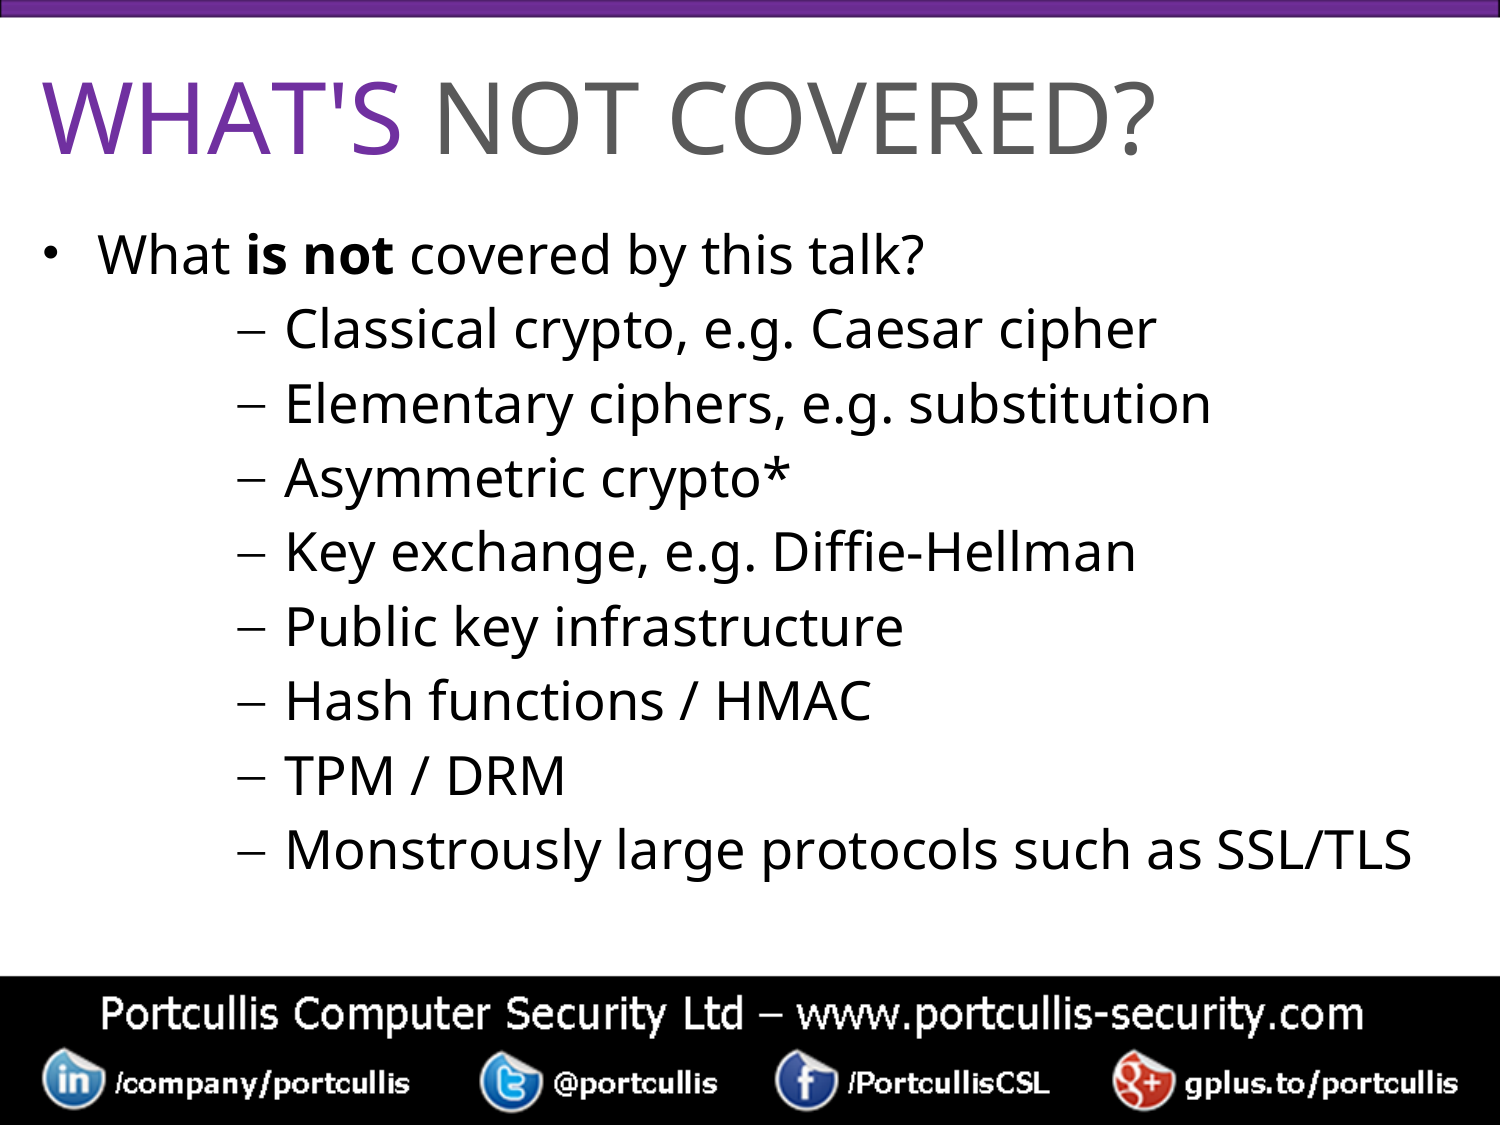

# WHAT'S NOT COVERED?
What is not covered by this talk?
Classical crypto, e.g. Caesar cipher
Elementary ciphers, e.g. substitution
Asymmetric crypto*
Key exchange, e.g. Diffie-Hellman
Public key infrastructure
Hash functions / HMAC
TPM / DRM
Monstrously large protocols such as SSL/TLS